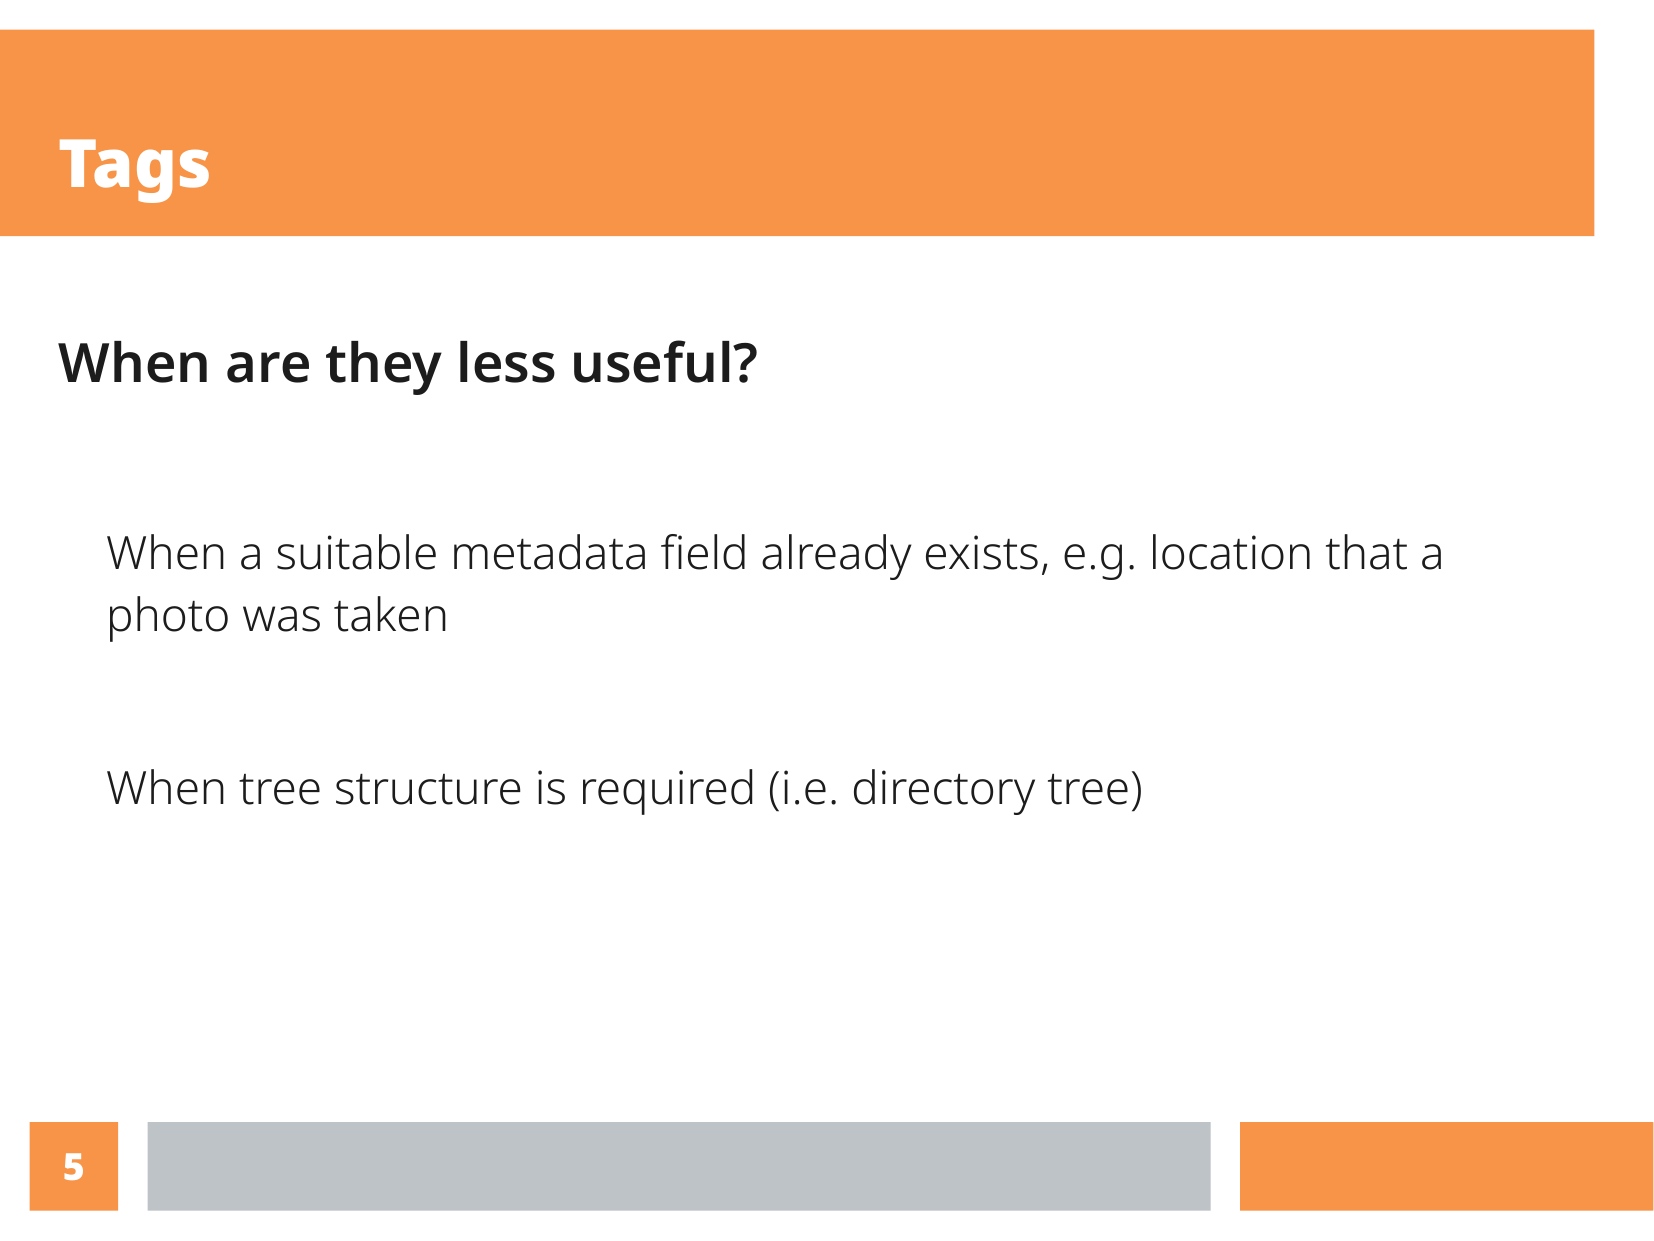

# Tags
When are they less useful?
When a suitable metadata field already exists, e.g. location that a photo was taken
When tree structure is required (i.e. directory tree)
5